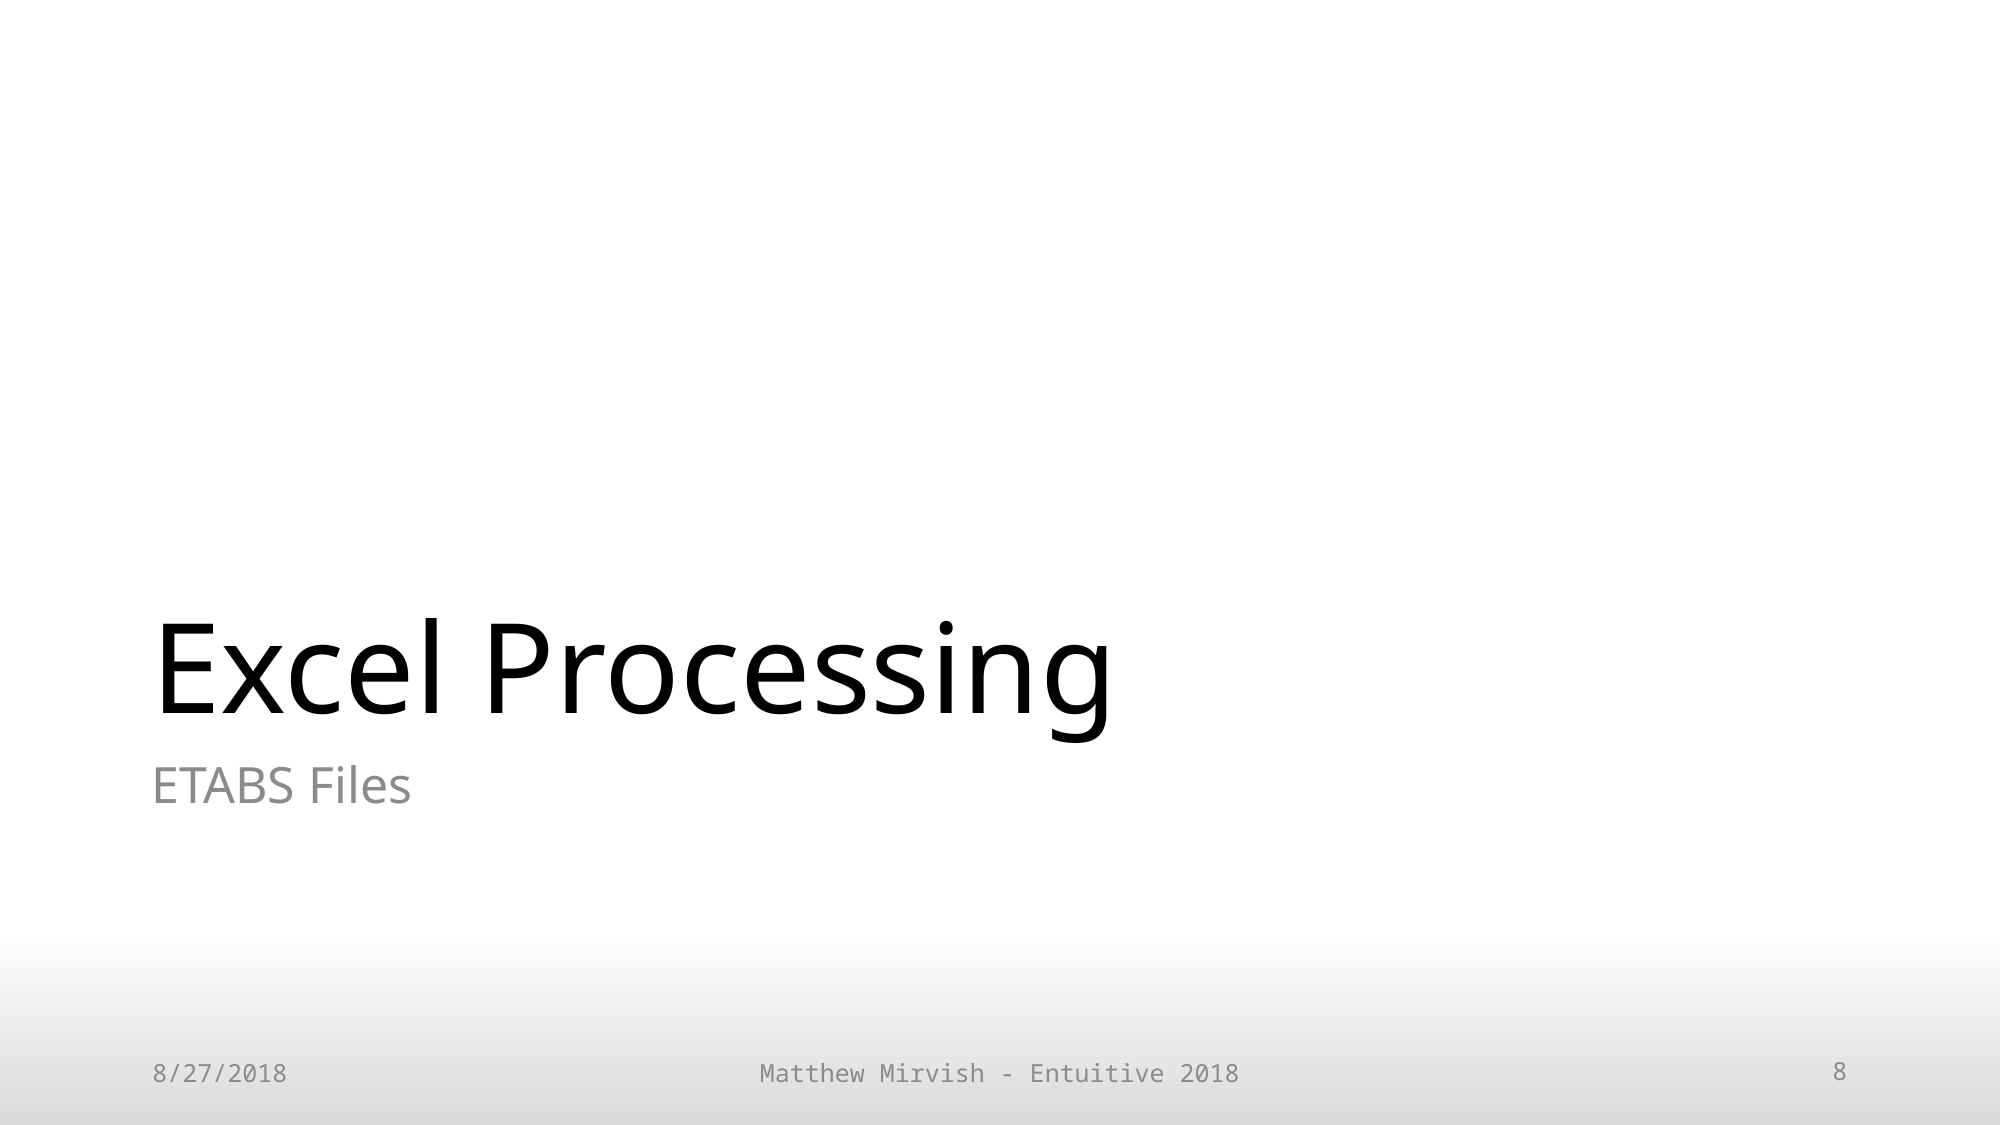

# Excel Processing
ETABS Files
8/27/2018
Matthew Mirvish - Entuitive 2018